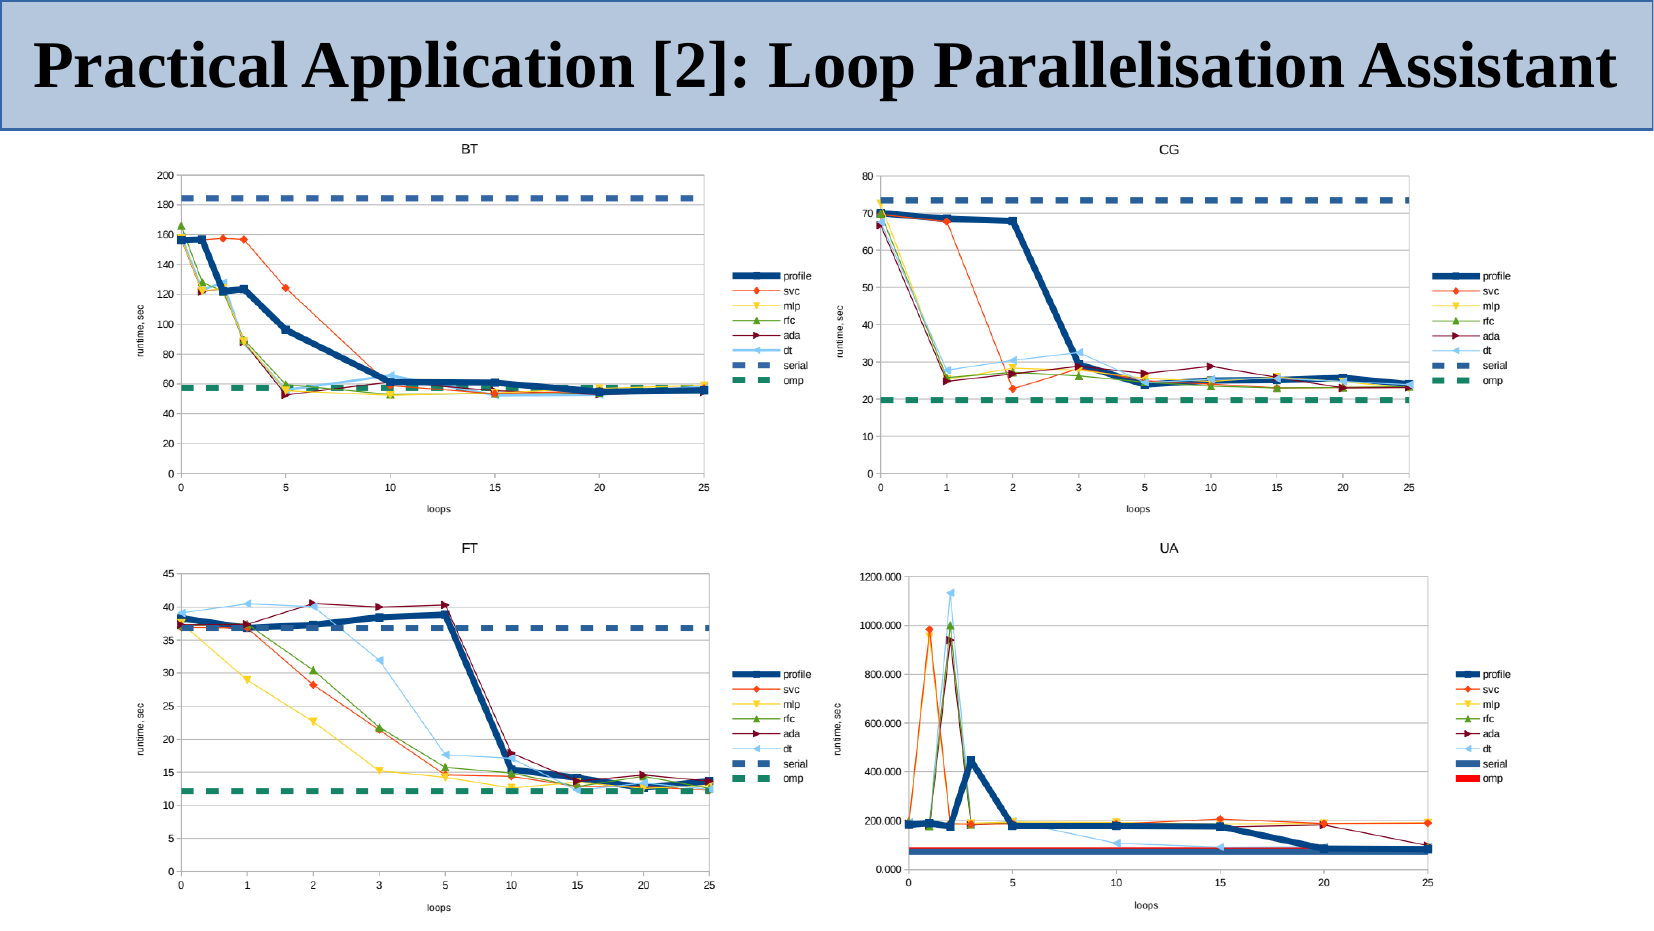

# Practical Application [2]: Loop Parallelisation Assistant